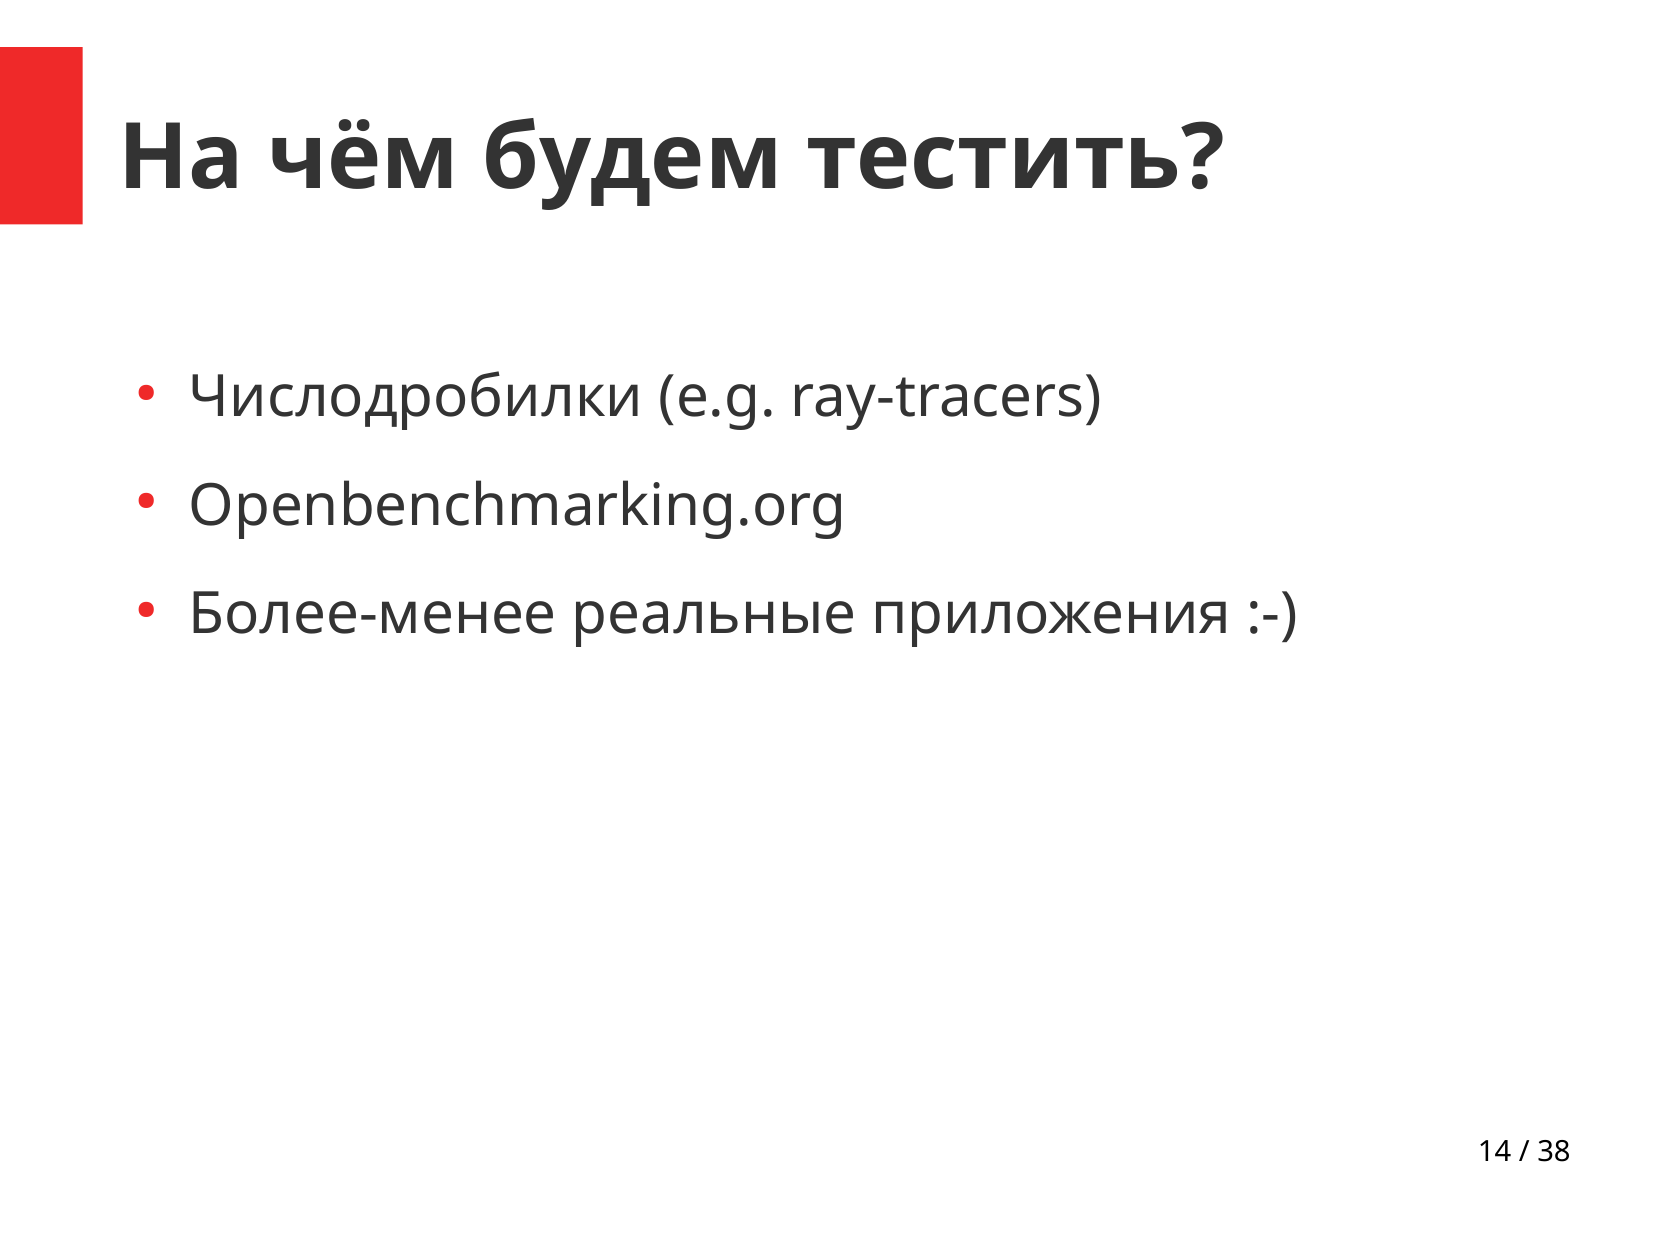

# На чём будем тестить?
Числодробилки (e.g. ray-tracers)
Openbenchmarking.org
Более-менее реальные приложения :-)
14